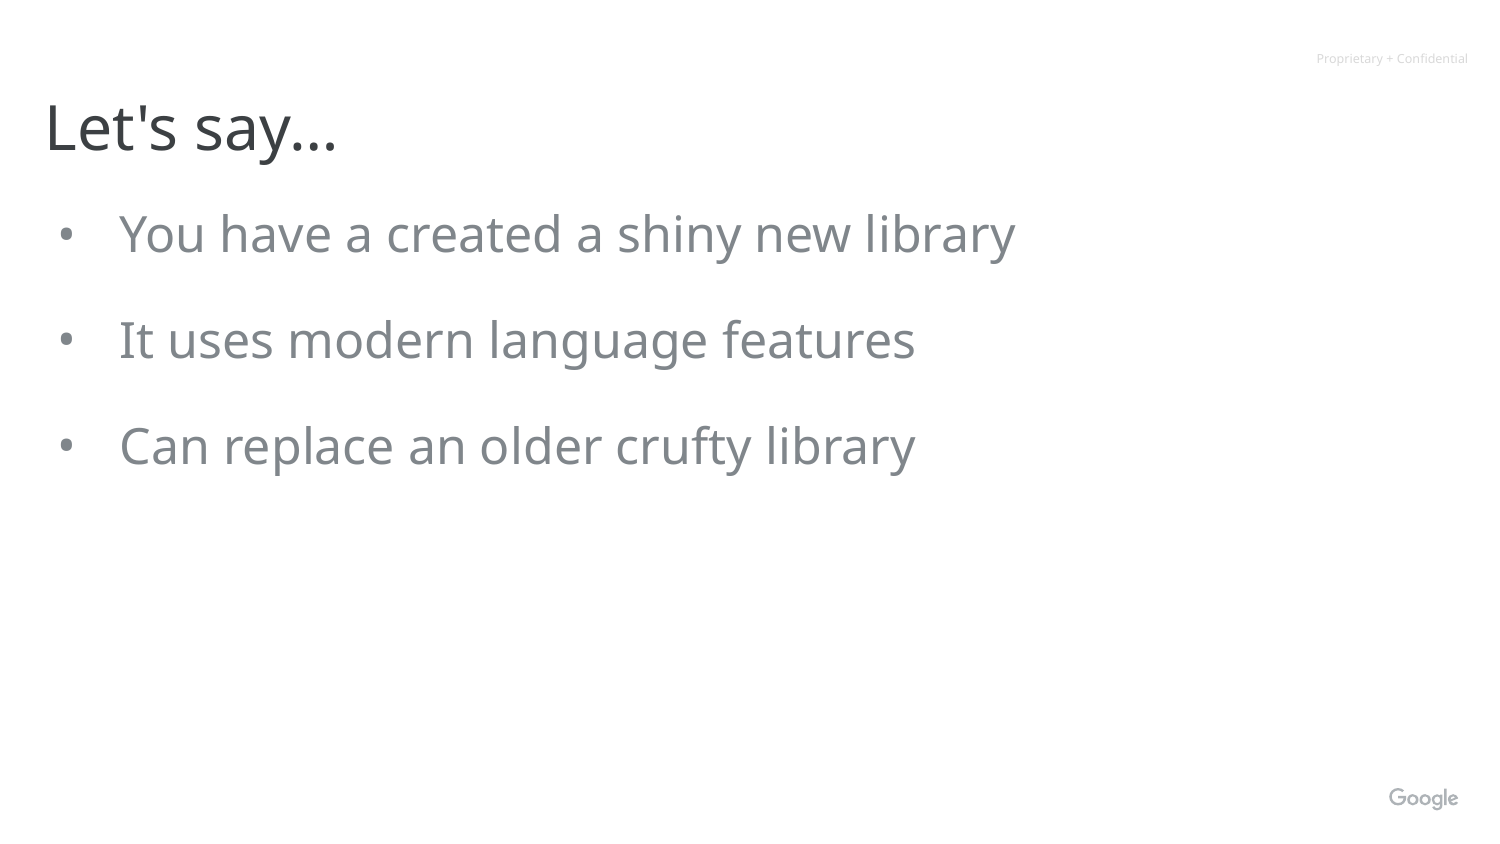

# Let's say…
You have a created a shiny new library
It uses modern language features
Can replace an older crufty library